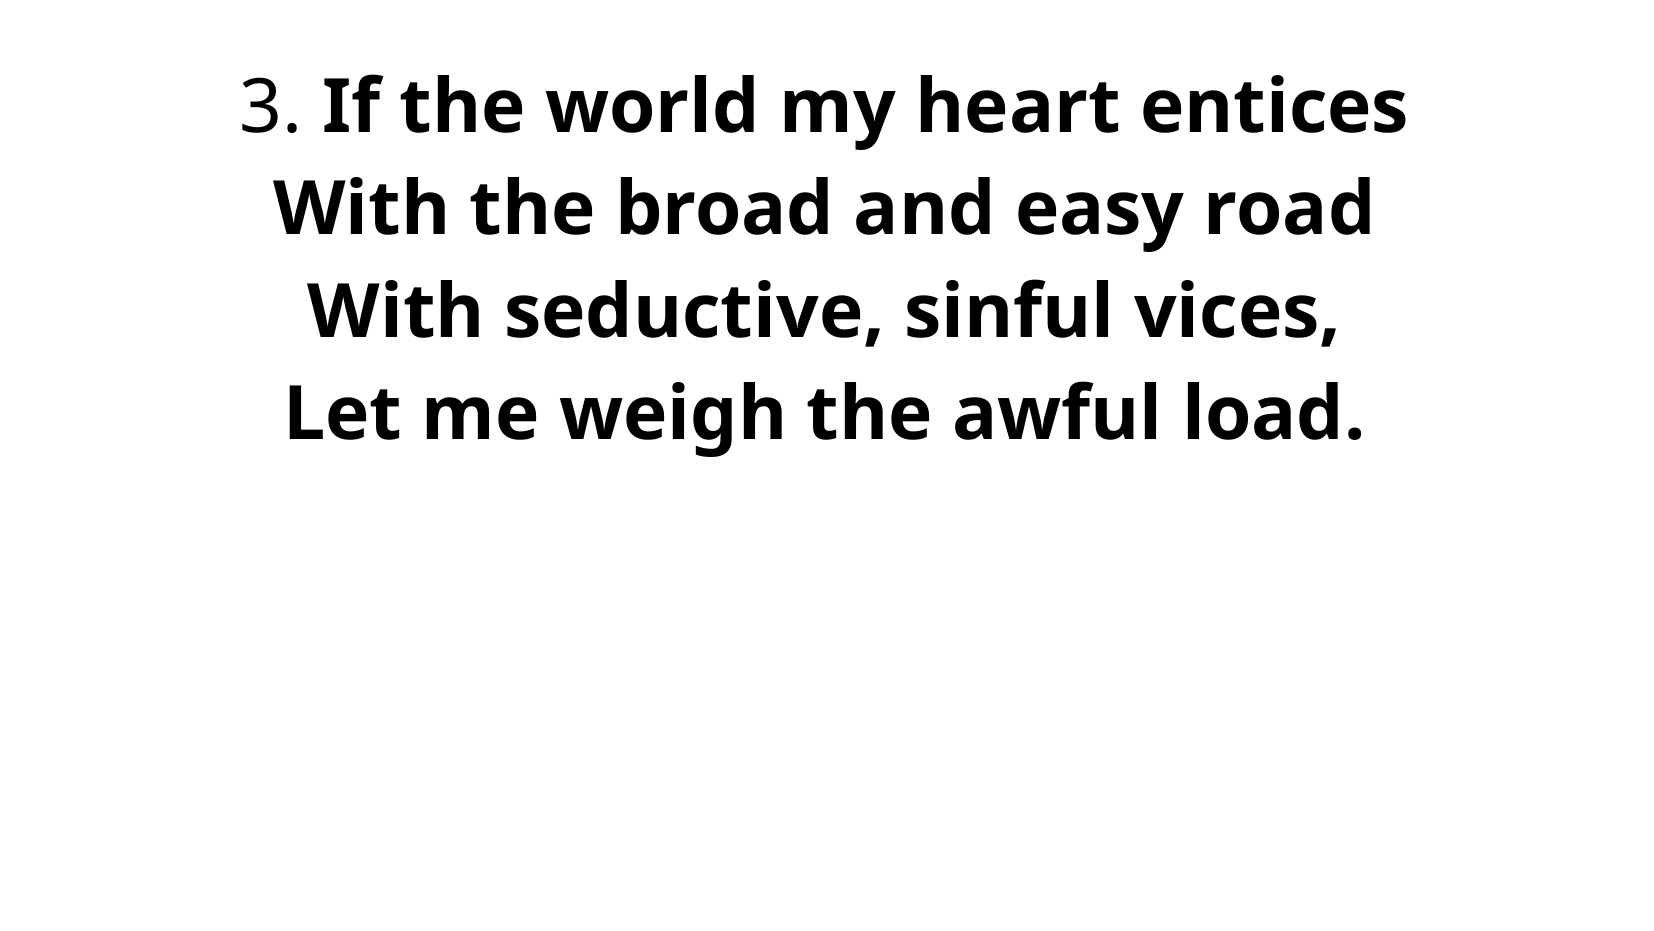

3. If the world my heart entices
With the broad and easy road
With seductive, sinful vices,
Let me weigh the awful load.